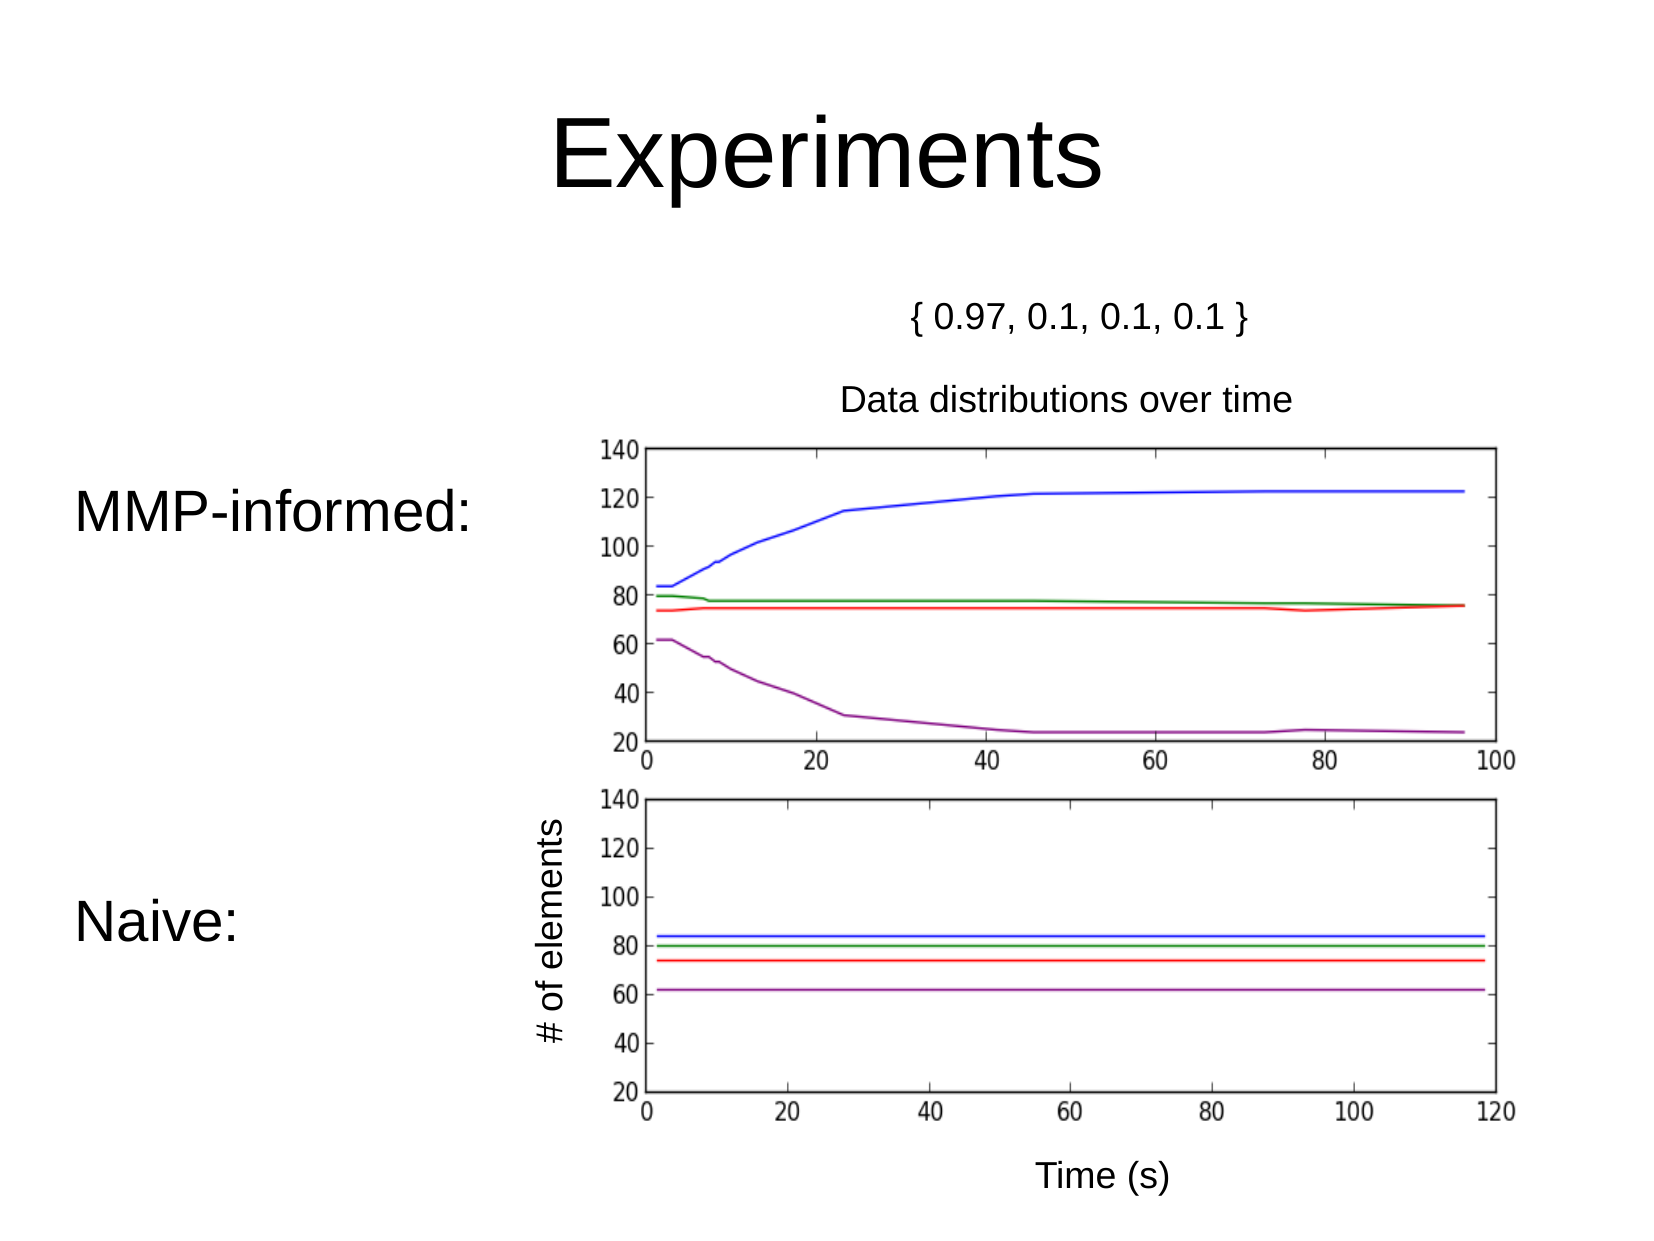

# Experiments
{ 0.97, 0.1, 0.1, 0.1 }
Data distributions over time
MMP-informed:
# of elements
Naive:
Time (s)